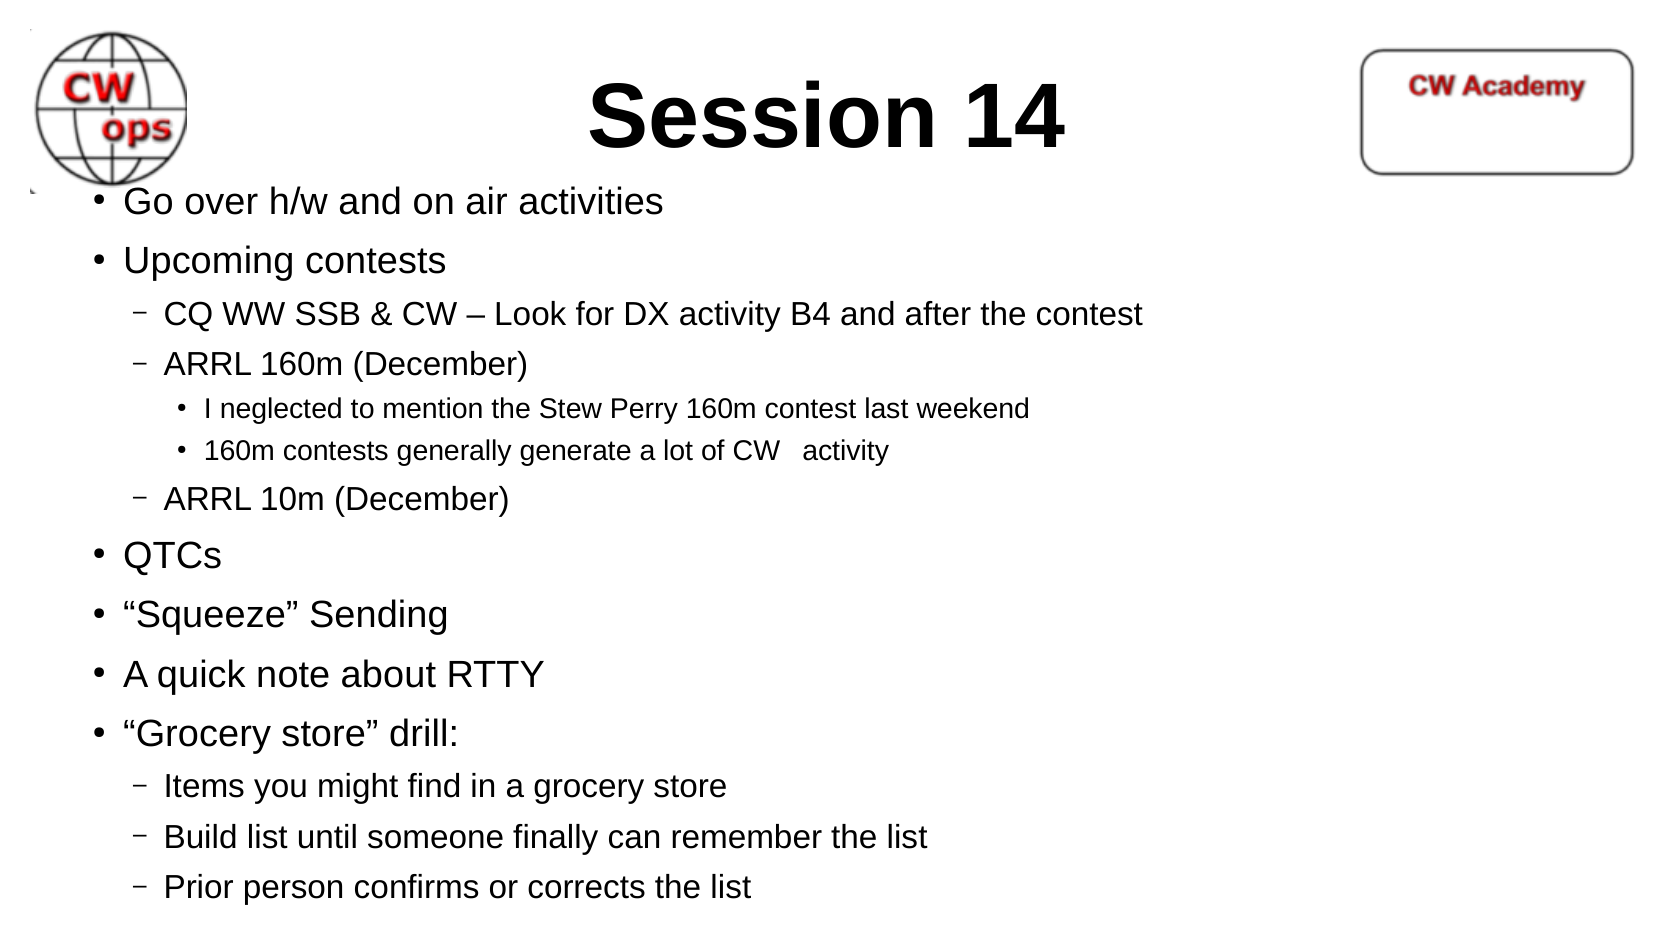

Session 14
# Go over h/w and on air activities
Upcoming contests
CQ WW SSB & CW – Look for DX activity B4 and after the contest
ARRL 160m (December)
I neglected to mention the Stew Perry 160m contest last weekend
160m contests generally generate a lot of CW	activity
ARRL 10m (December)
QTCs
“Squeeze” Sending
A quick note about RTTY
“Grocery store” drill:
Items you might find in a grocery store
Build list until someone finally can remember the list
Prior person confirms or corrects the list